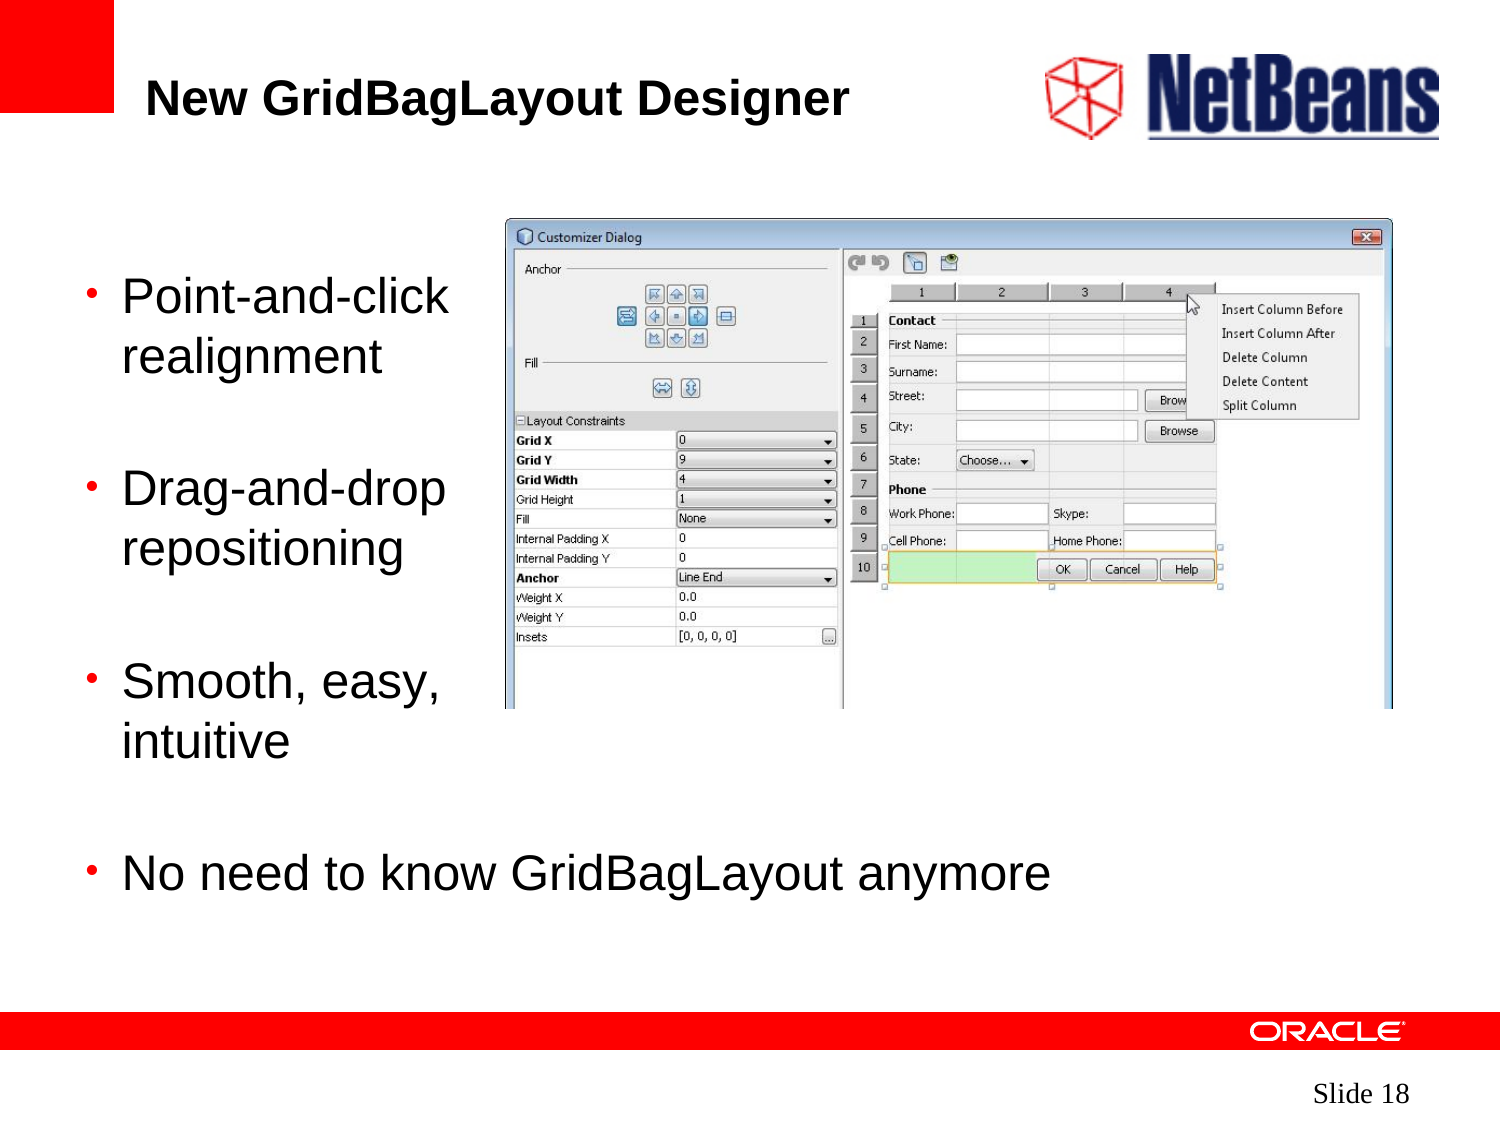

# New GridBagLayout Designer
Point-and-click
realignment
Drag-and-drop
repositioning
Smooth, easy,
intuitive
No need to know GridBagLayout anymore